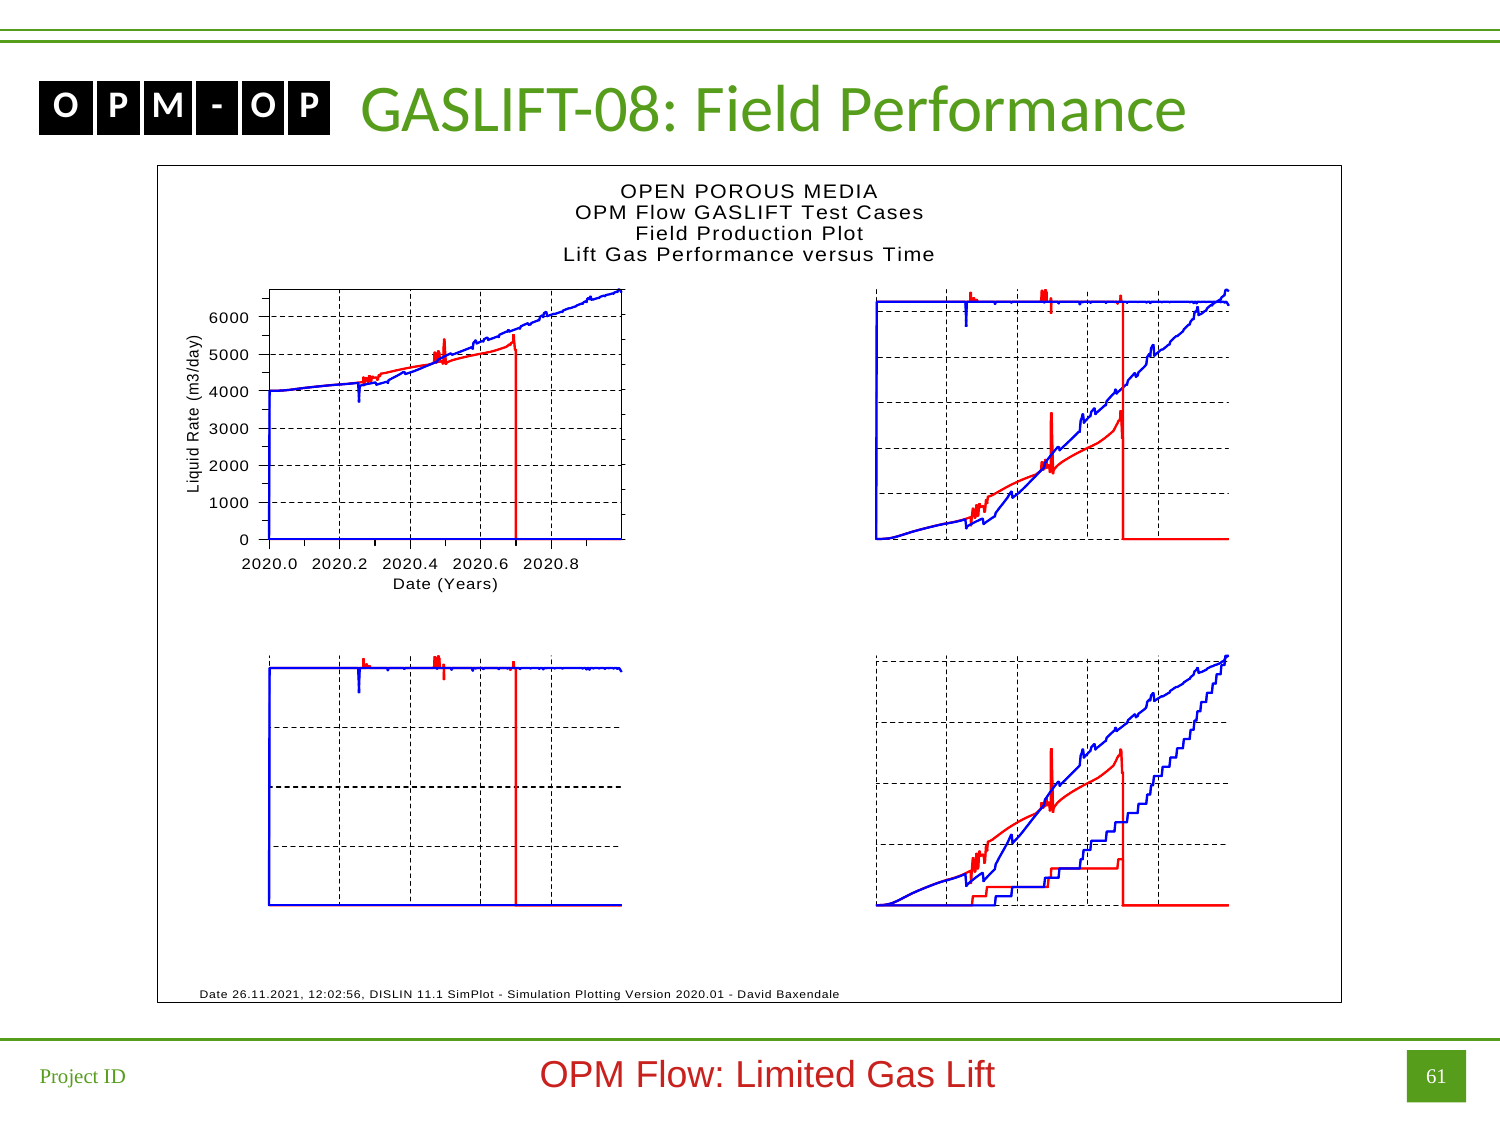

# GASLIFT-08: Field Performance
OPM Flow: Limited Gas Lift
Project ID
61